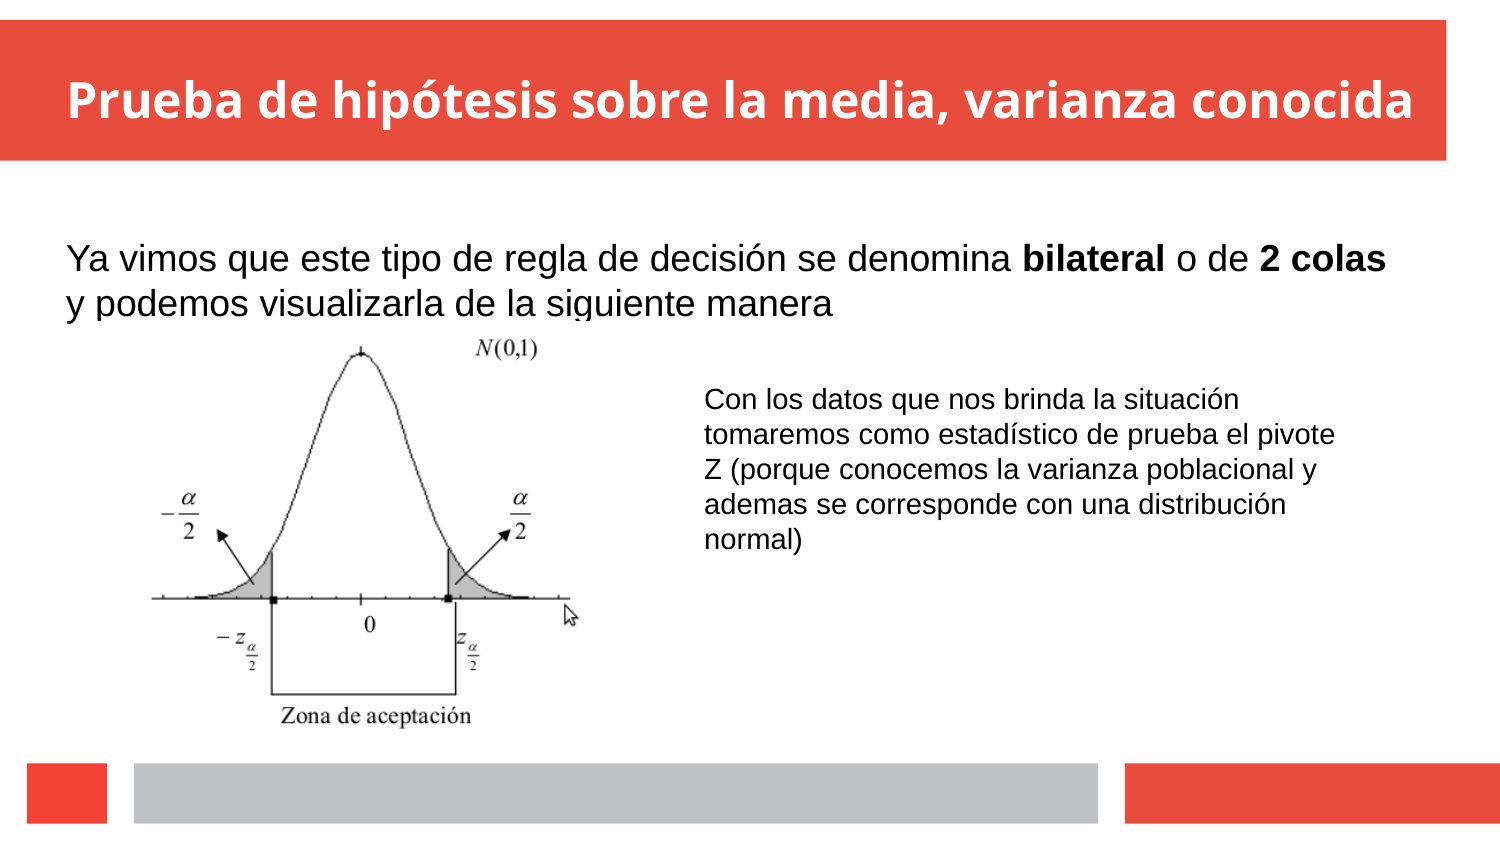

# Prueba de hipótesis sobre la media, varianza conocida
Ya vimos que este tipo de regla de decisión se denomina bilateral o de 2 colas y podemos visualizarla de la siguiente manera
Con los datos que nos brinda la situación tomaremos como estadístico de prueba el pivote Z (porque conocemos la varianza poblacional y ademas se corresponde con una distribución normal)